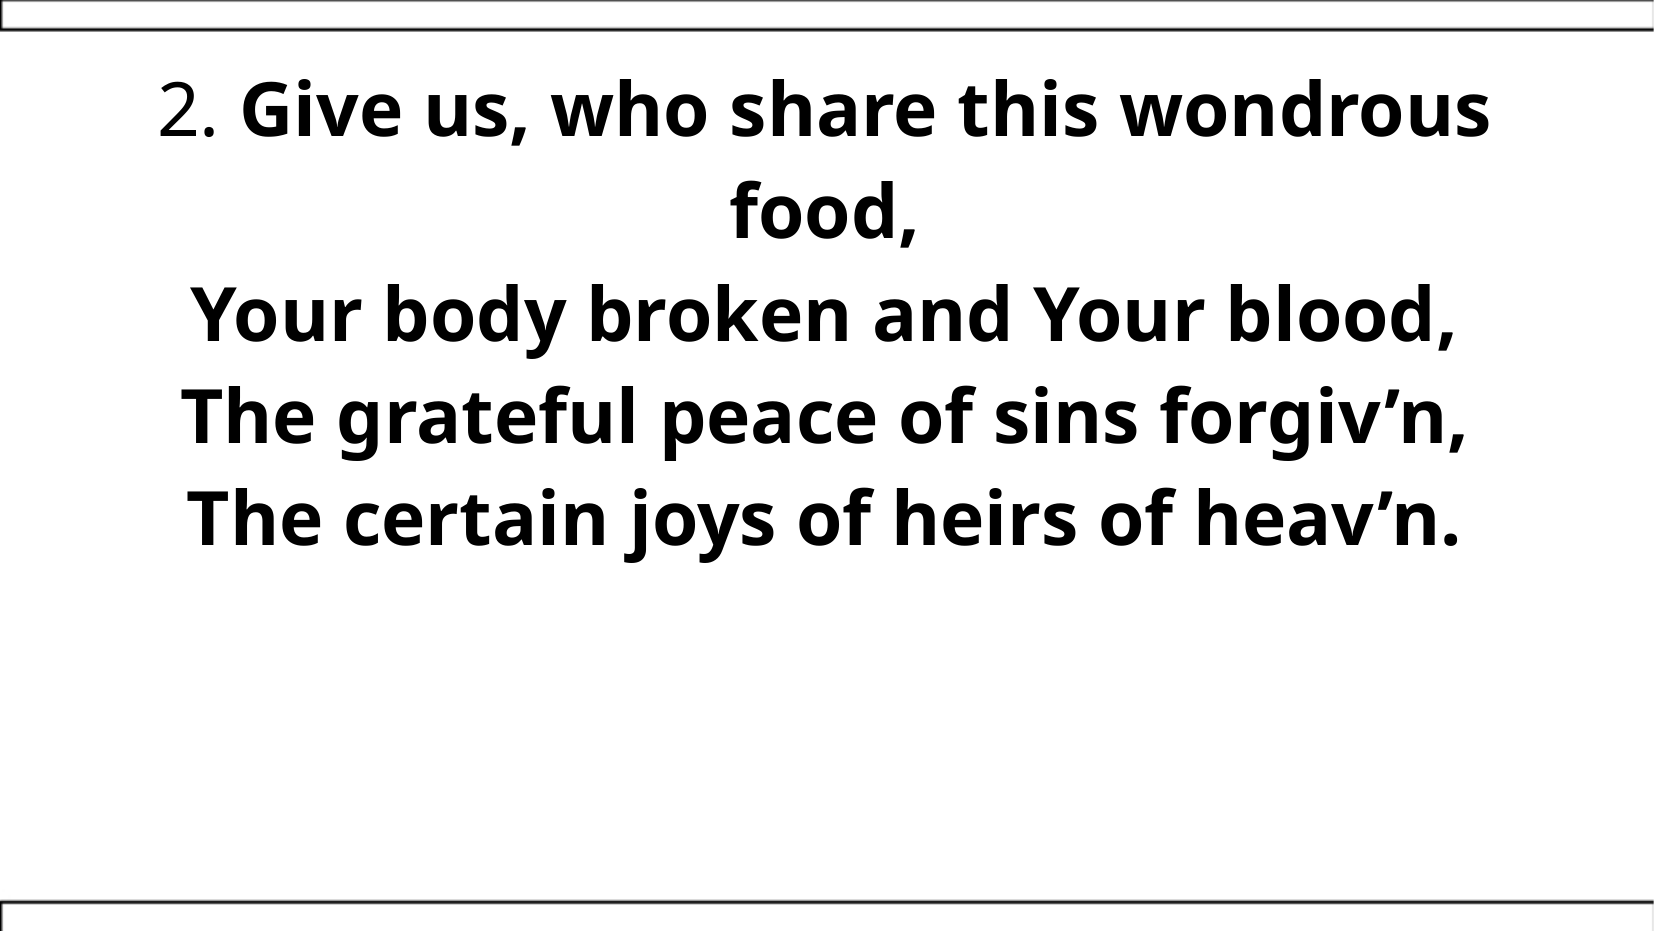

2. Give us, who share this wondrous food,
Your body broken and Your blood,
The grateful peace of sins forgiv’n,
The certain joys of heirs of heav’n.